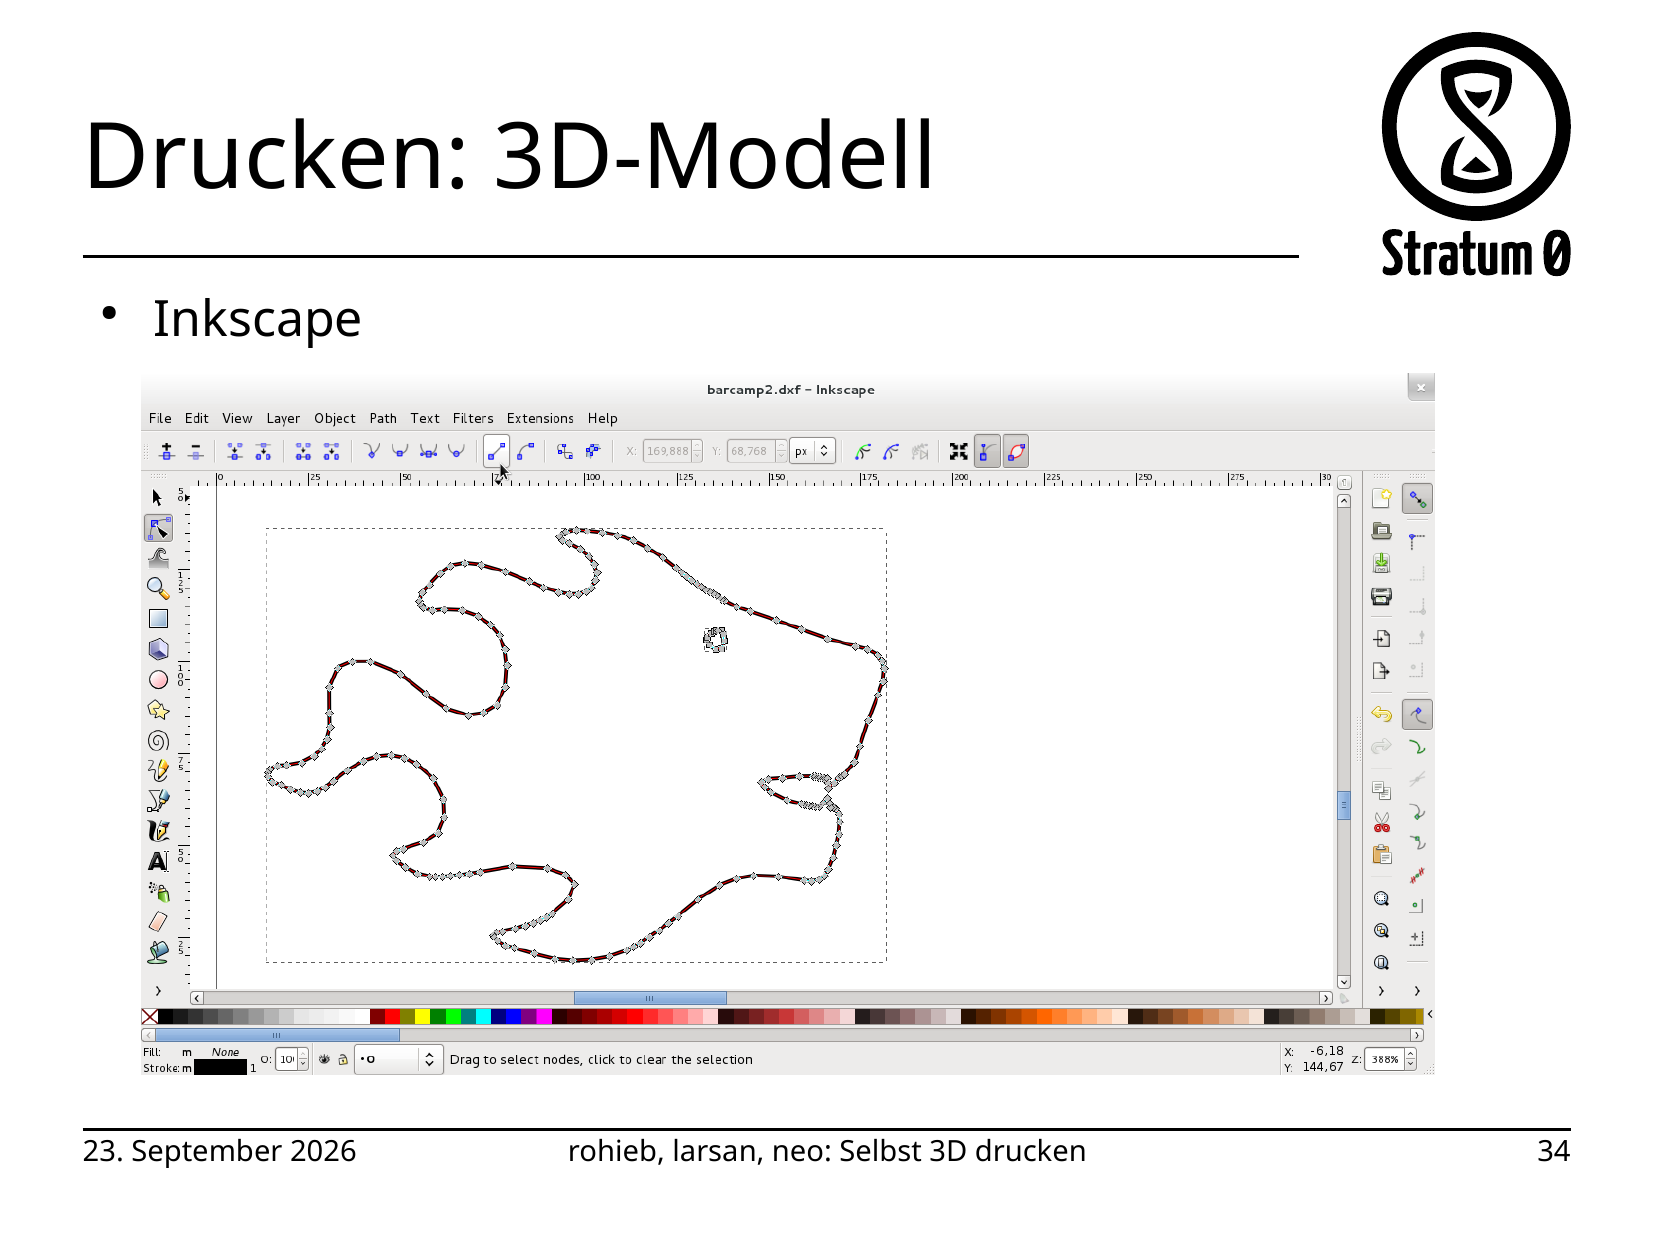

# Drucken: 3D-Modell
Inkscape
rohieb, larsan, neo: Selbst 3D drucken
34